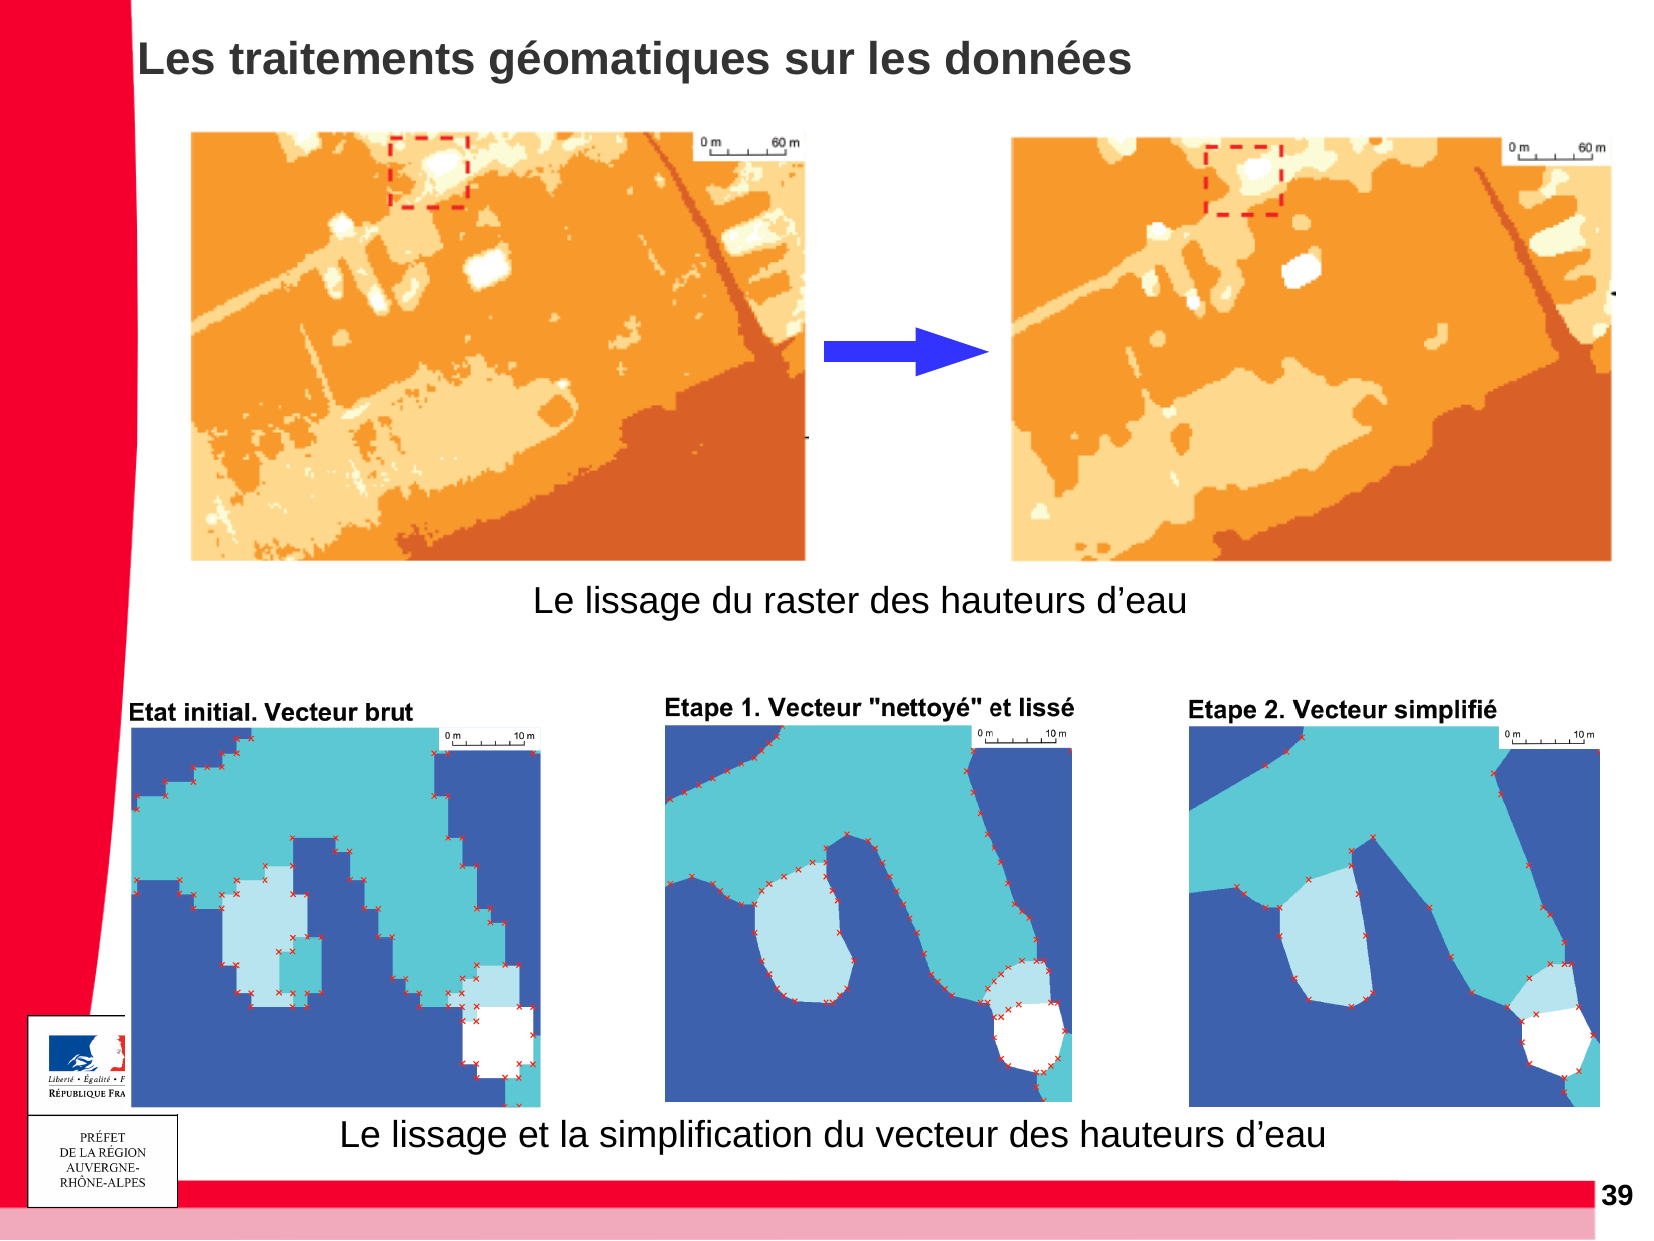

# Les traitements géomatiques sur les données
Le lissage du raster des hauteurs d’eau
Le lissage et la simplification du vecteur des hauteurs d’eau
39